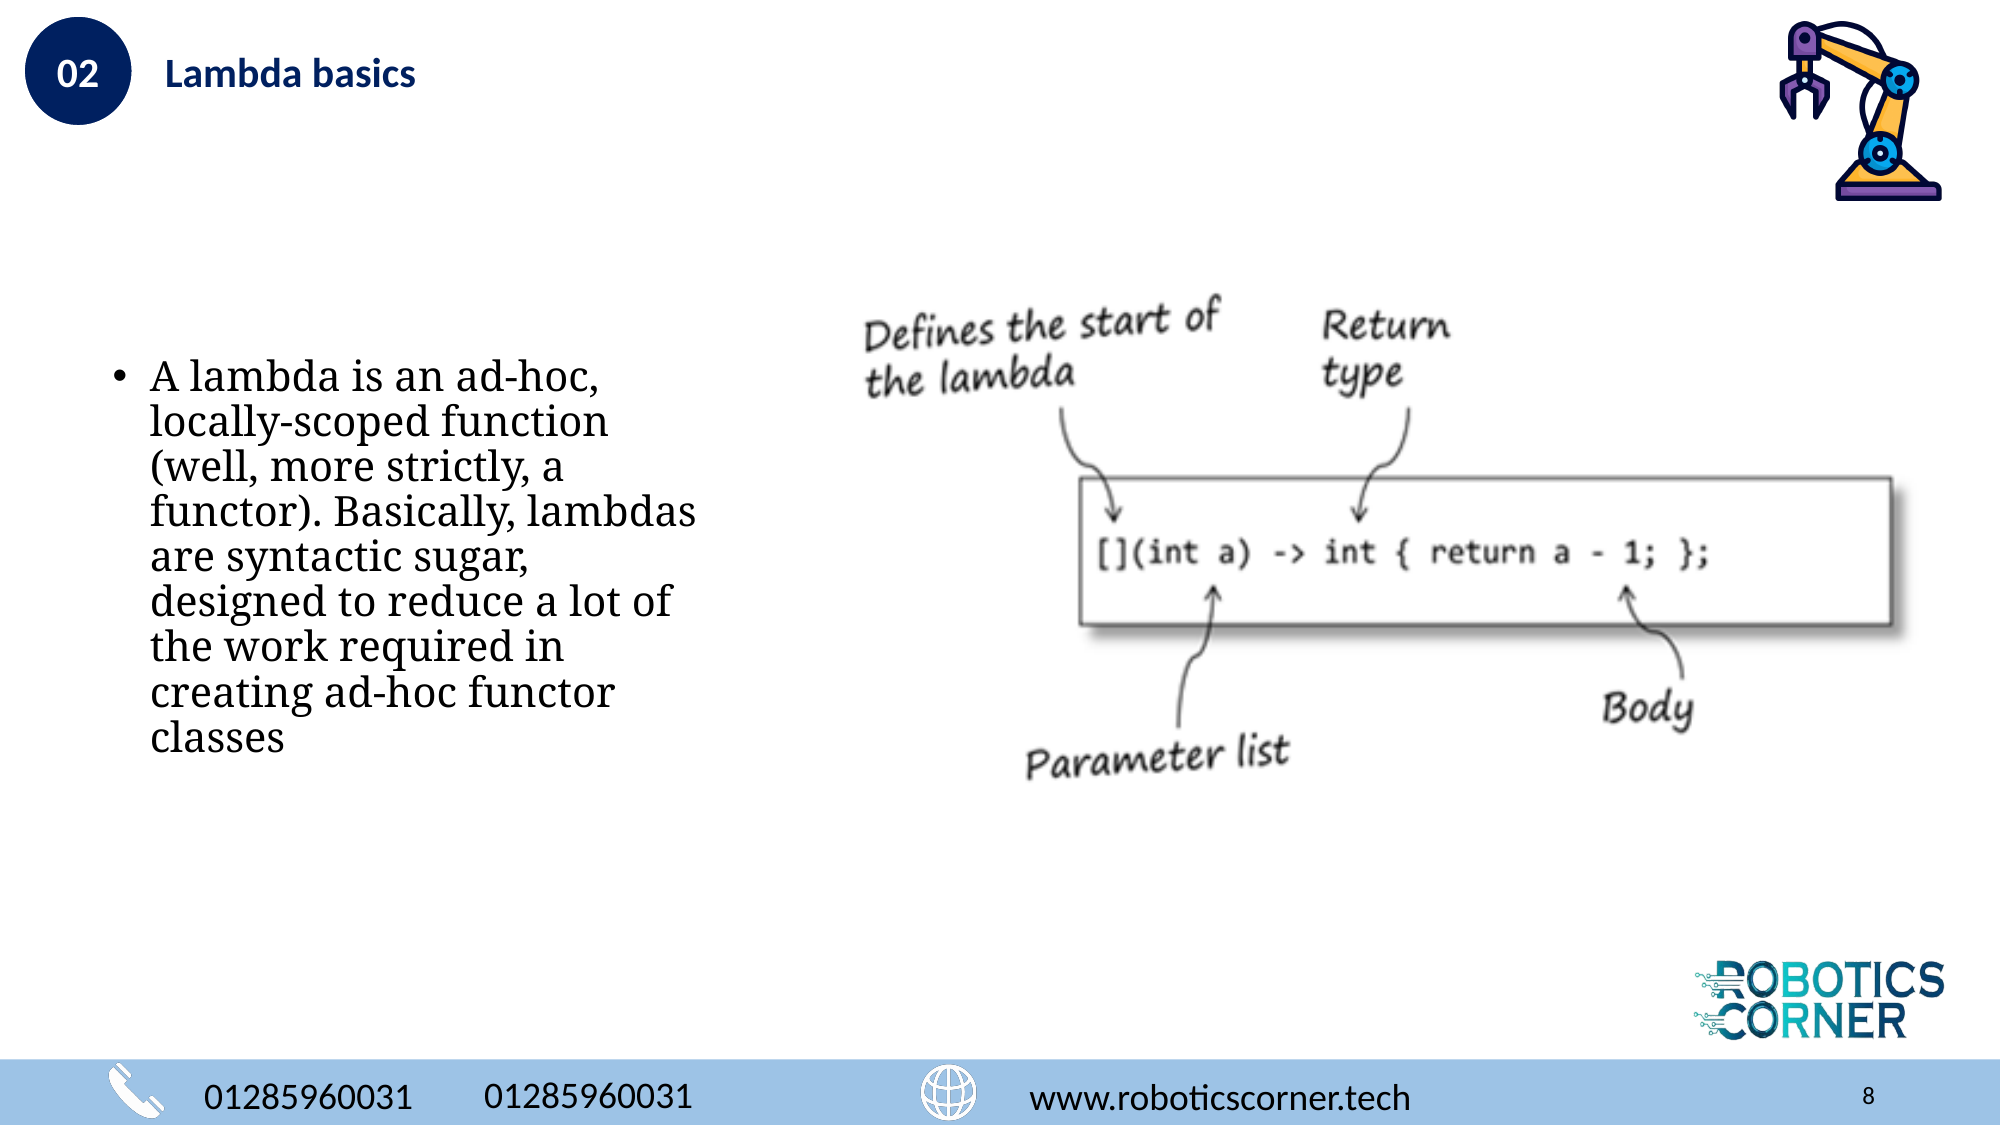

02
Lambda basics
# Lambda Expression
A lambda is an ad-hoc, locally-scoped function (well, more strictly, a functor). Basically, lambdas are syntactic sugar, designed to reduce a lot of the work required in creating ad-hoc functor classes